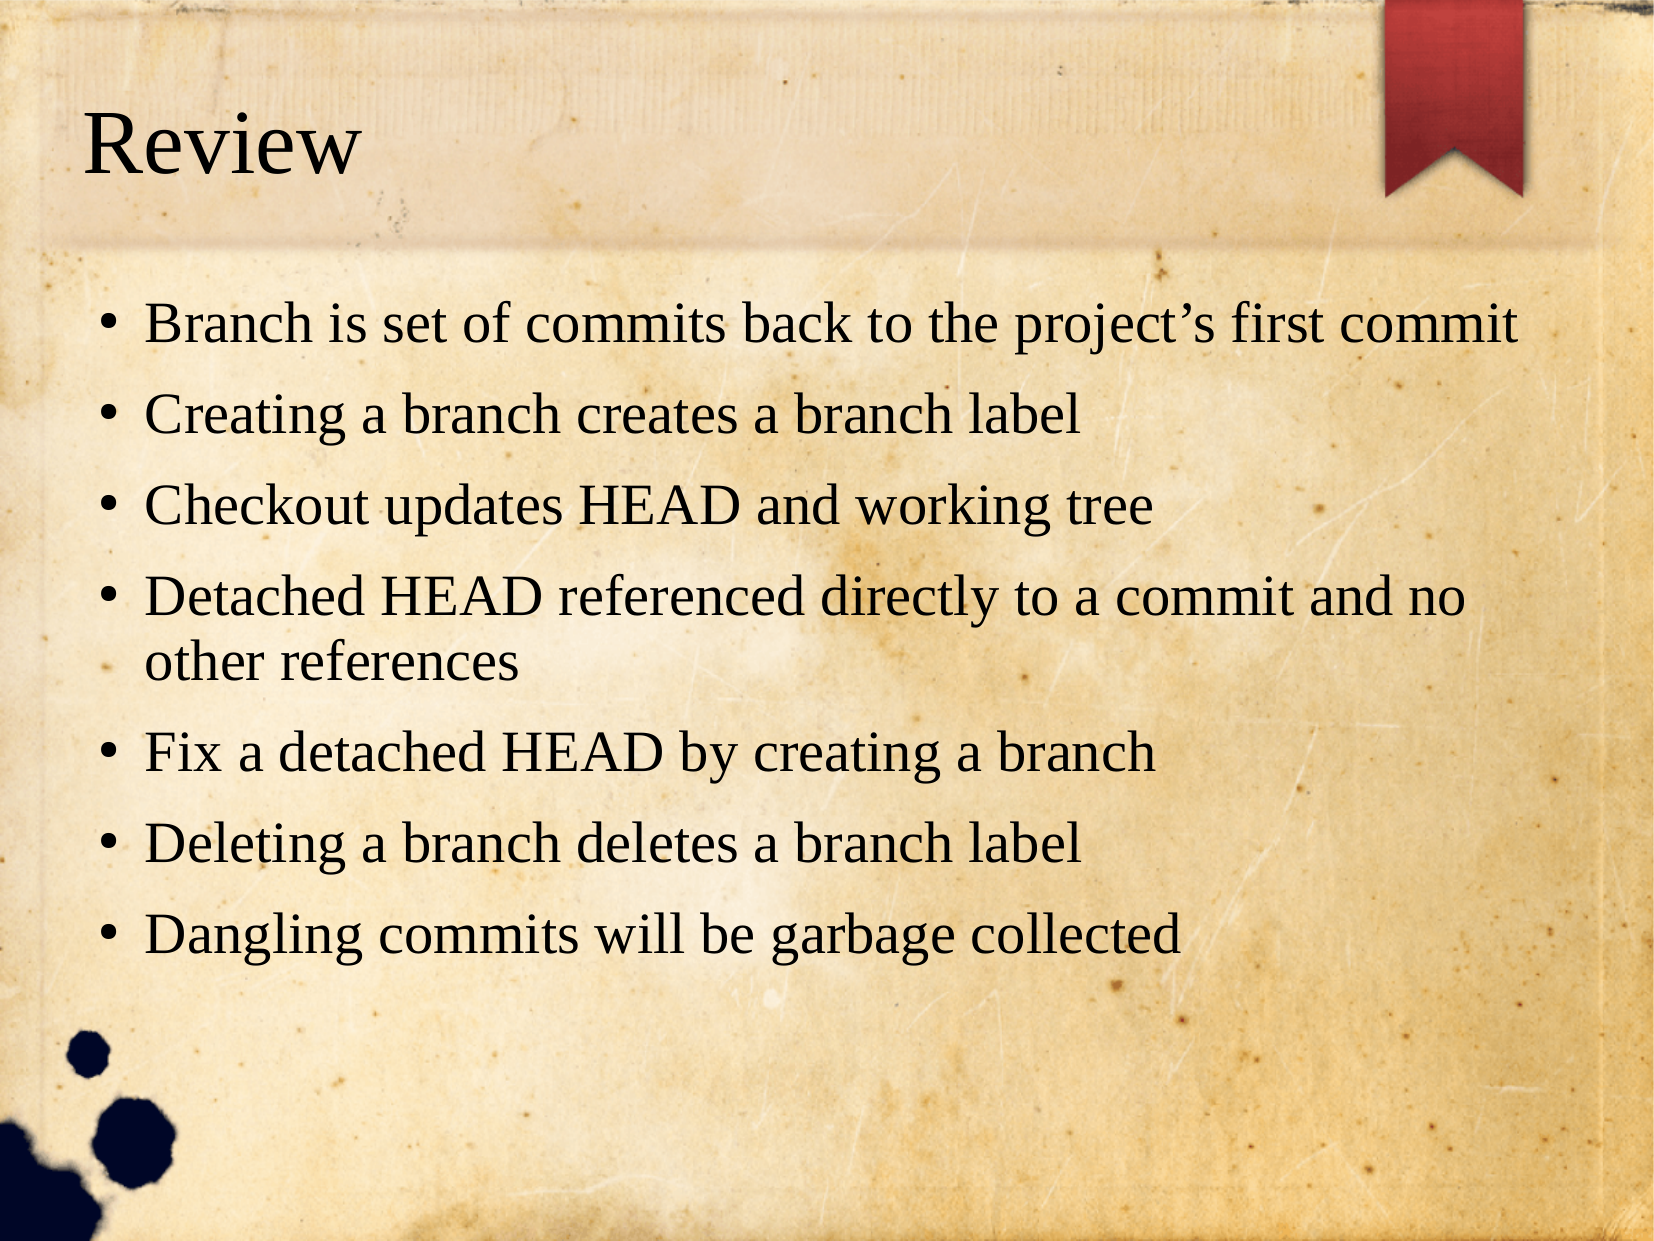

# Review
Branch is set of commits back to the project’s first commit
Creating a branch creates a branch label
Checkout updates HEAD and working tree
Detached HEAD referenced directly to a commit and no other references
Fix a detached HEAD by creating a branch
Deleting a branch deletes a branch label
Dangling commits will be garbage collected